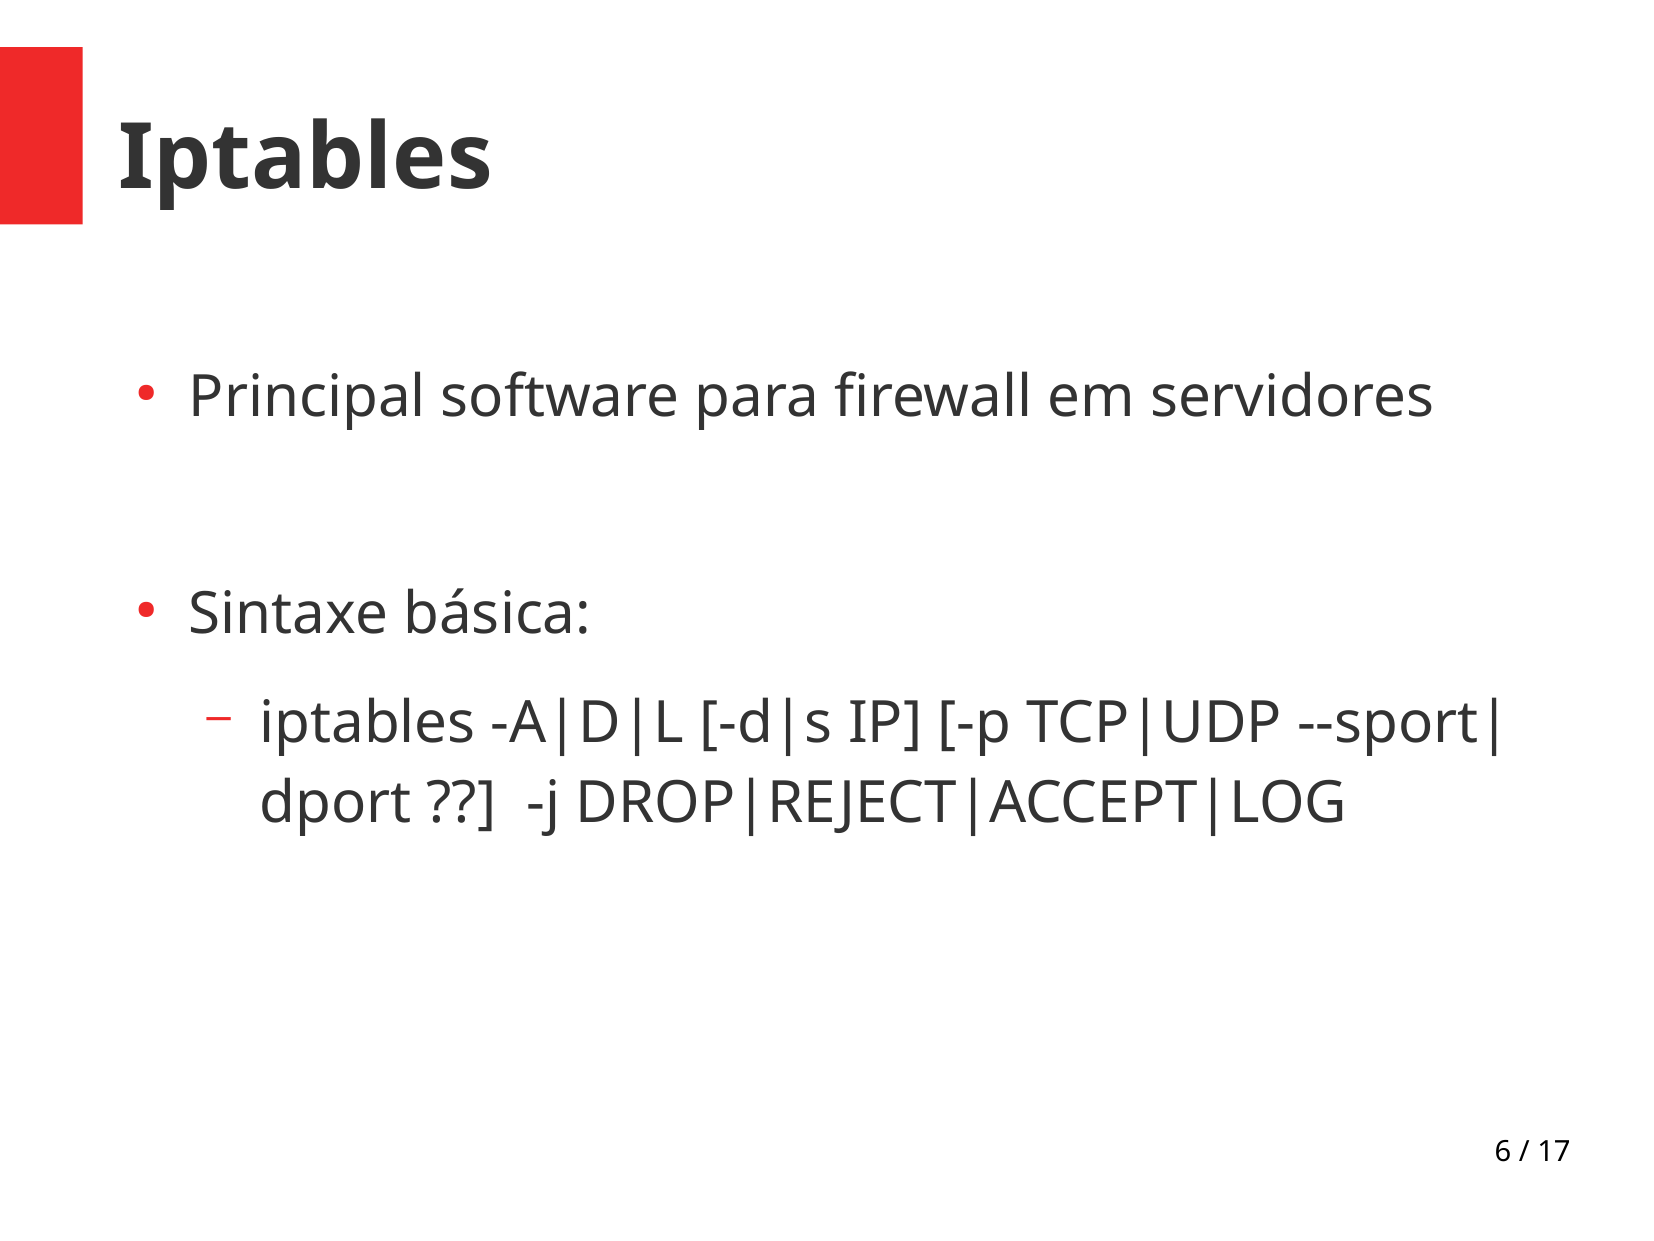

# Iptables
Principal software para firewall em servidores
Sintaxe básica:
iptables -A|D|L [-d|s IP] [-p TCP|UDP --sport|dport ??] -j DROP|REJECT|ACCEPT|LOG
6